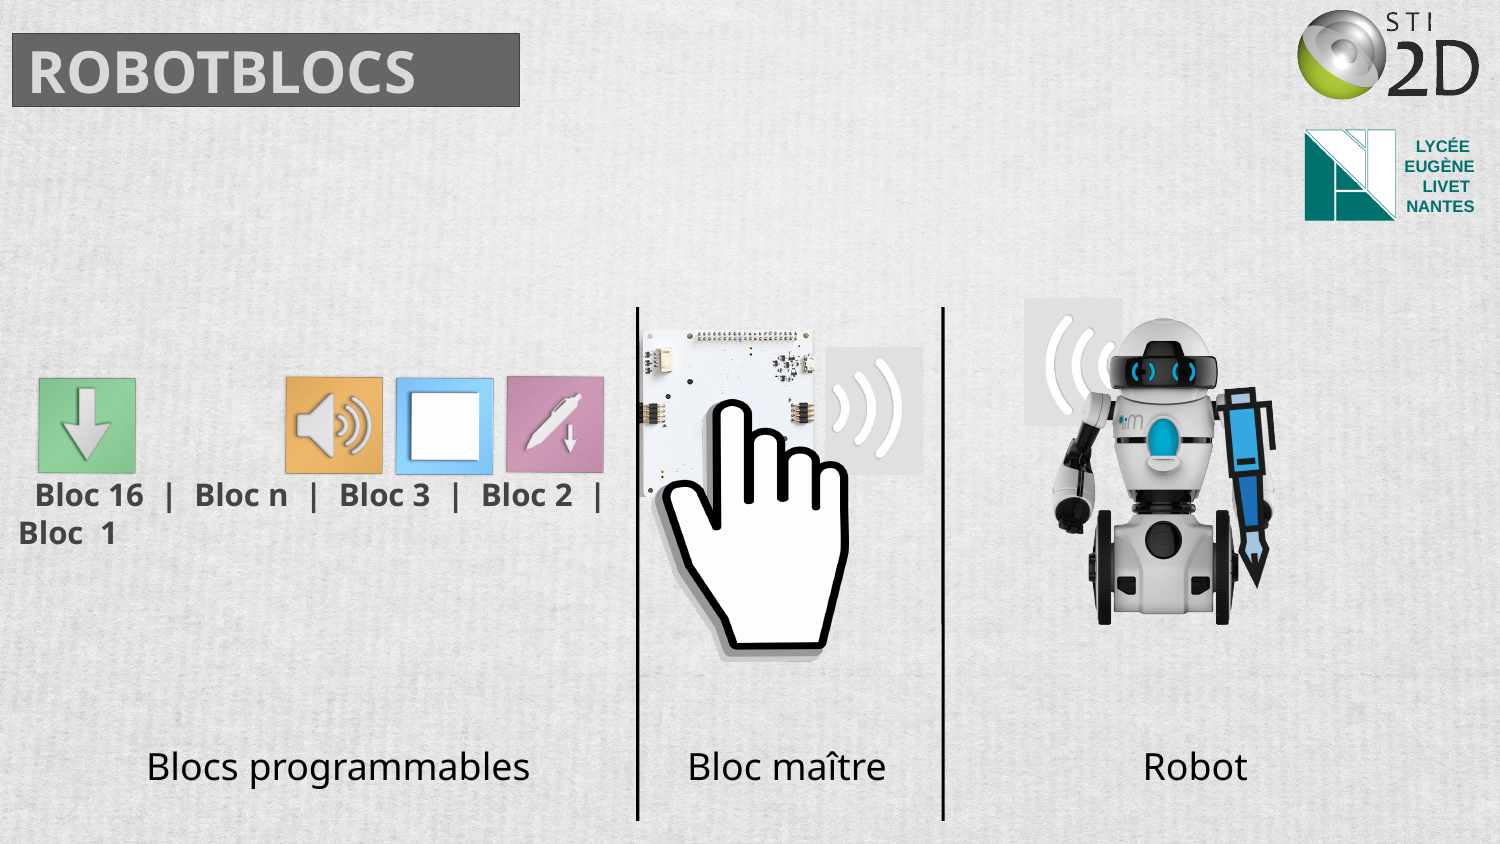

ROBOTBLOCS
LYCÉE
EUGÈNE
LIVET
NANTES
 Bloc 16 | Bloc n | Bloc 3 | Bloc 2 | Bloc 1
Blocs programmables
Bloc maître
Robot